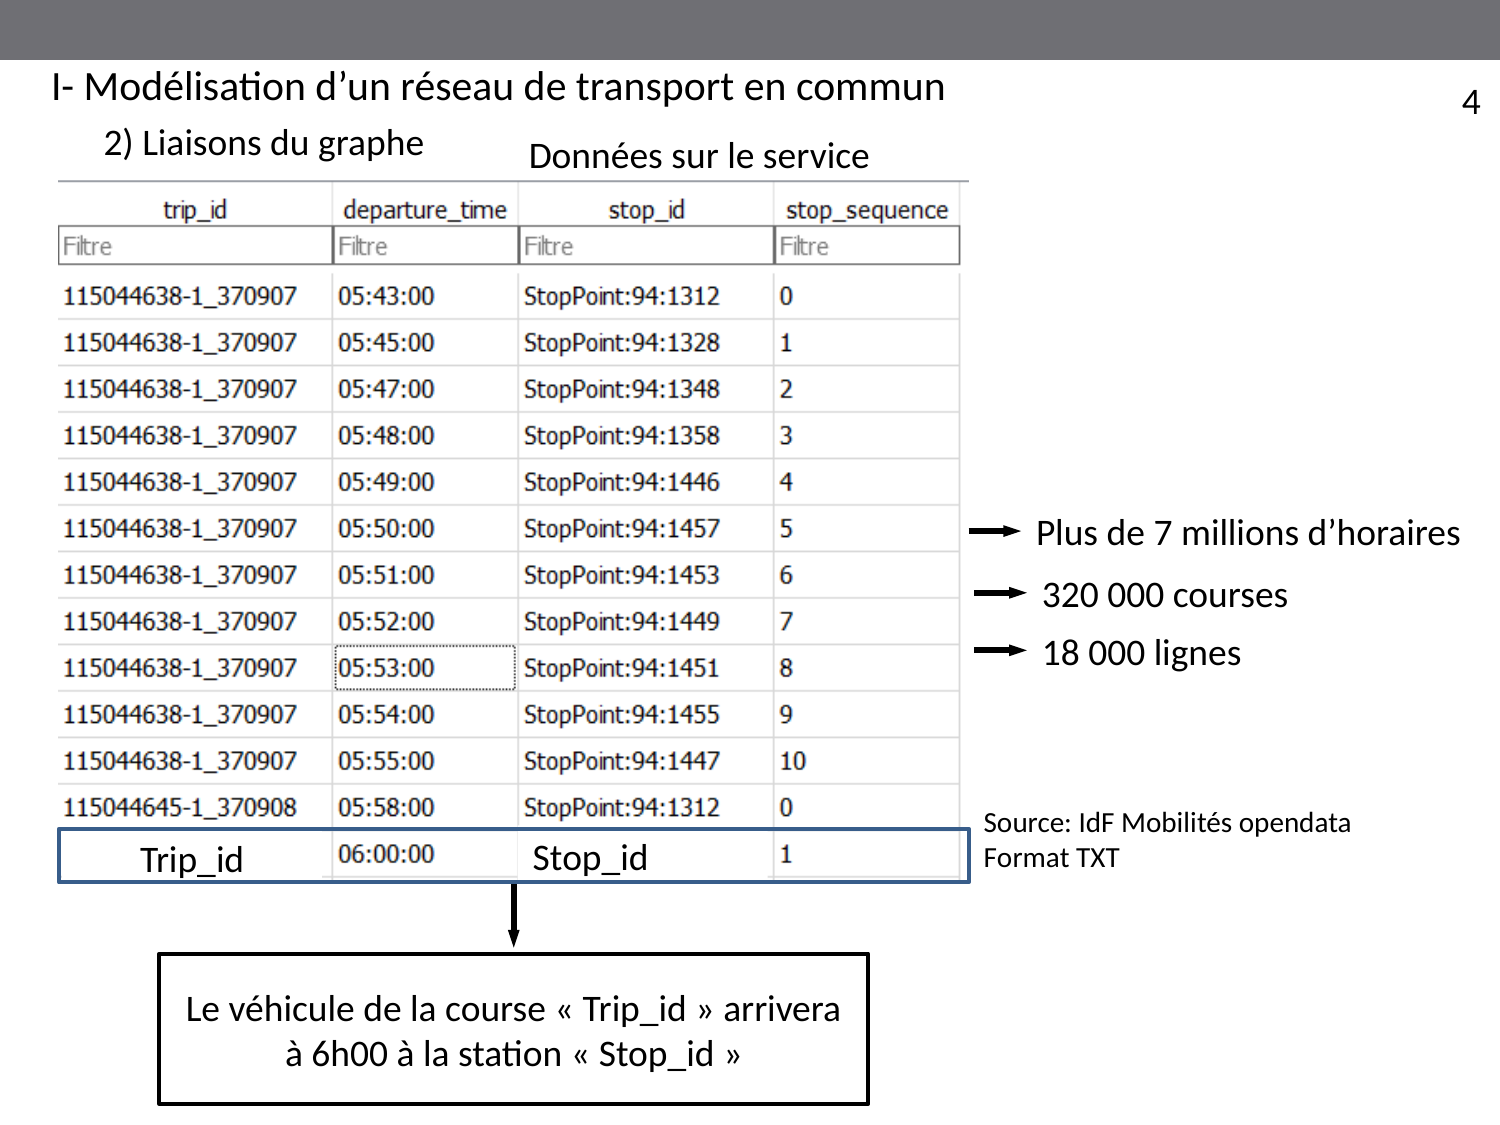

I- Modélisation d’un réseau de transport en commun
4
2) Liaisons du graphe
Données sur le service
Plus de 7 millions d’horaires
320 000 courses
18 000 lignes
Source: IdF Mobilités opendata
Format TXT
Stop_id
Trip_id
Le véhicule de la course « Trip_id » arrivera à 6h00 à la station « Stop_id »